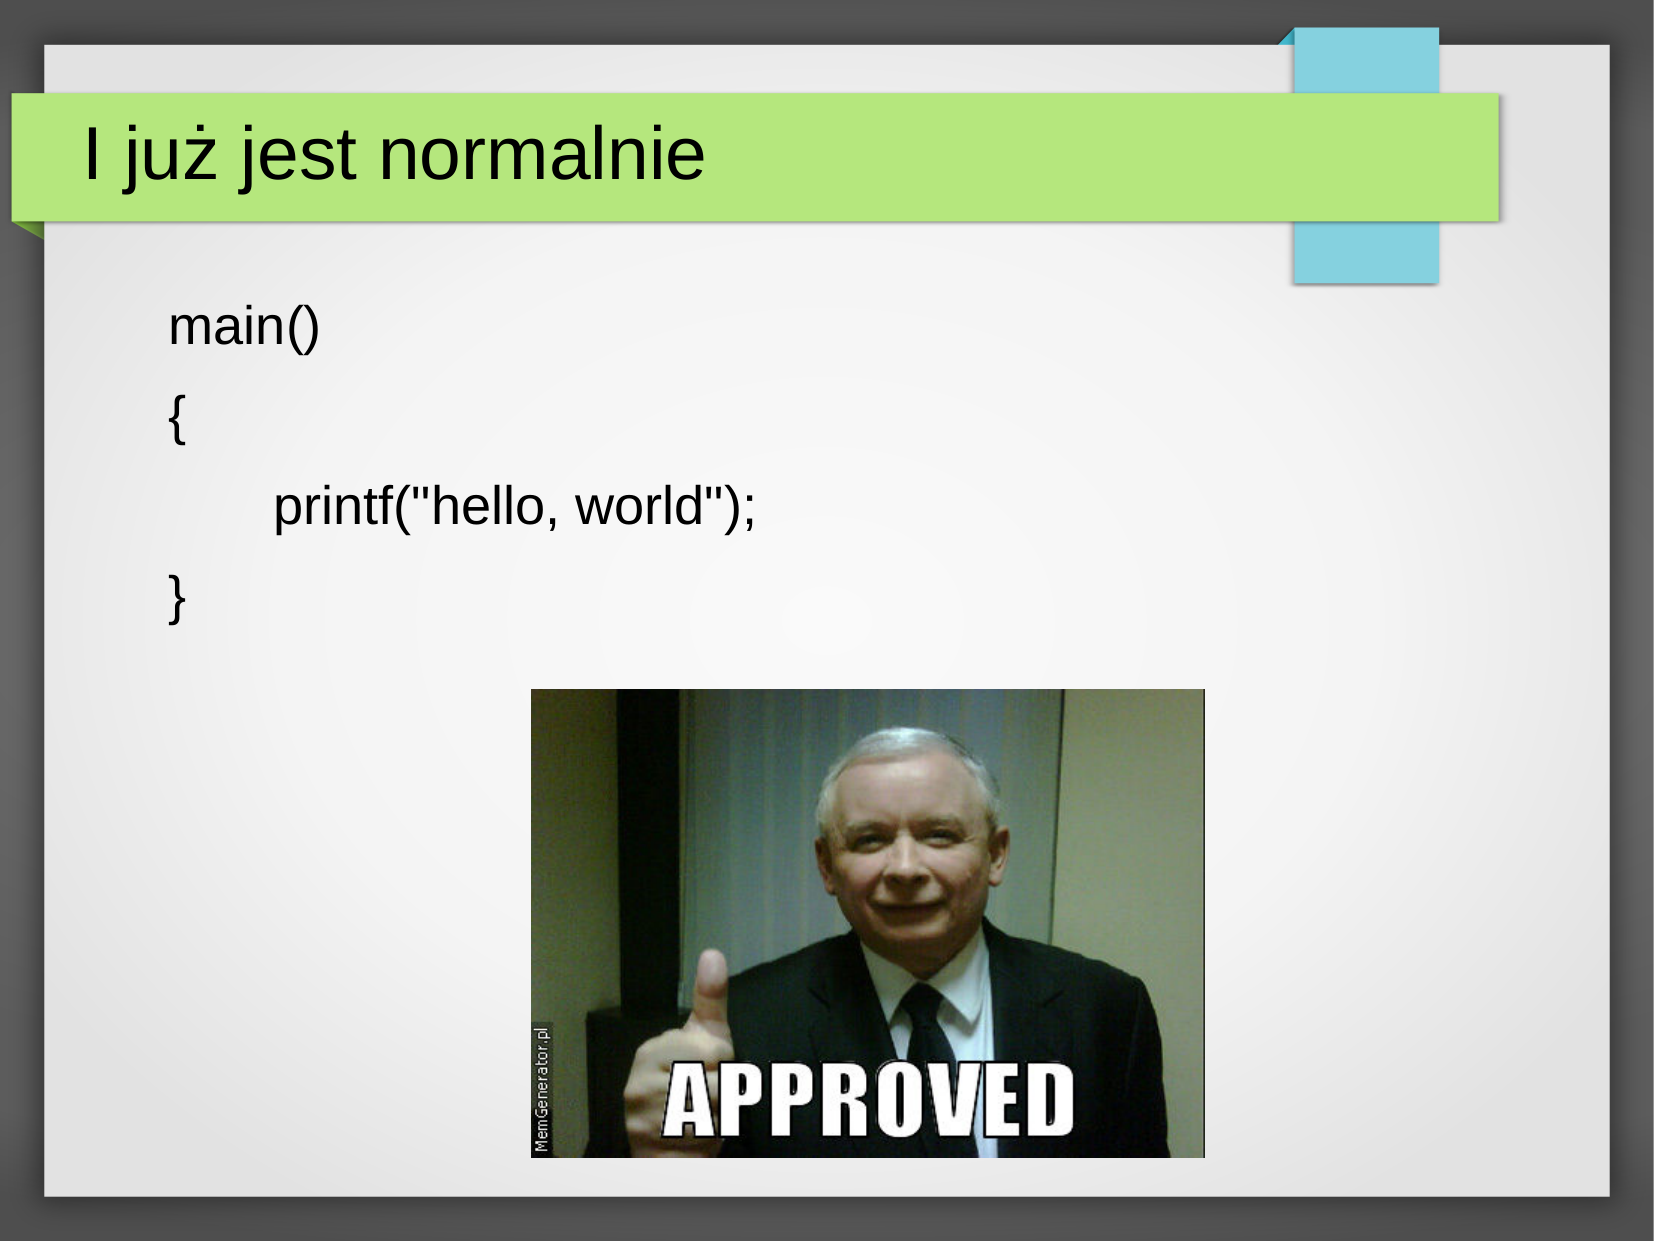

# I już jest normalnie
 main()
 {
 printf("hello, world");
 }